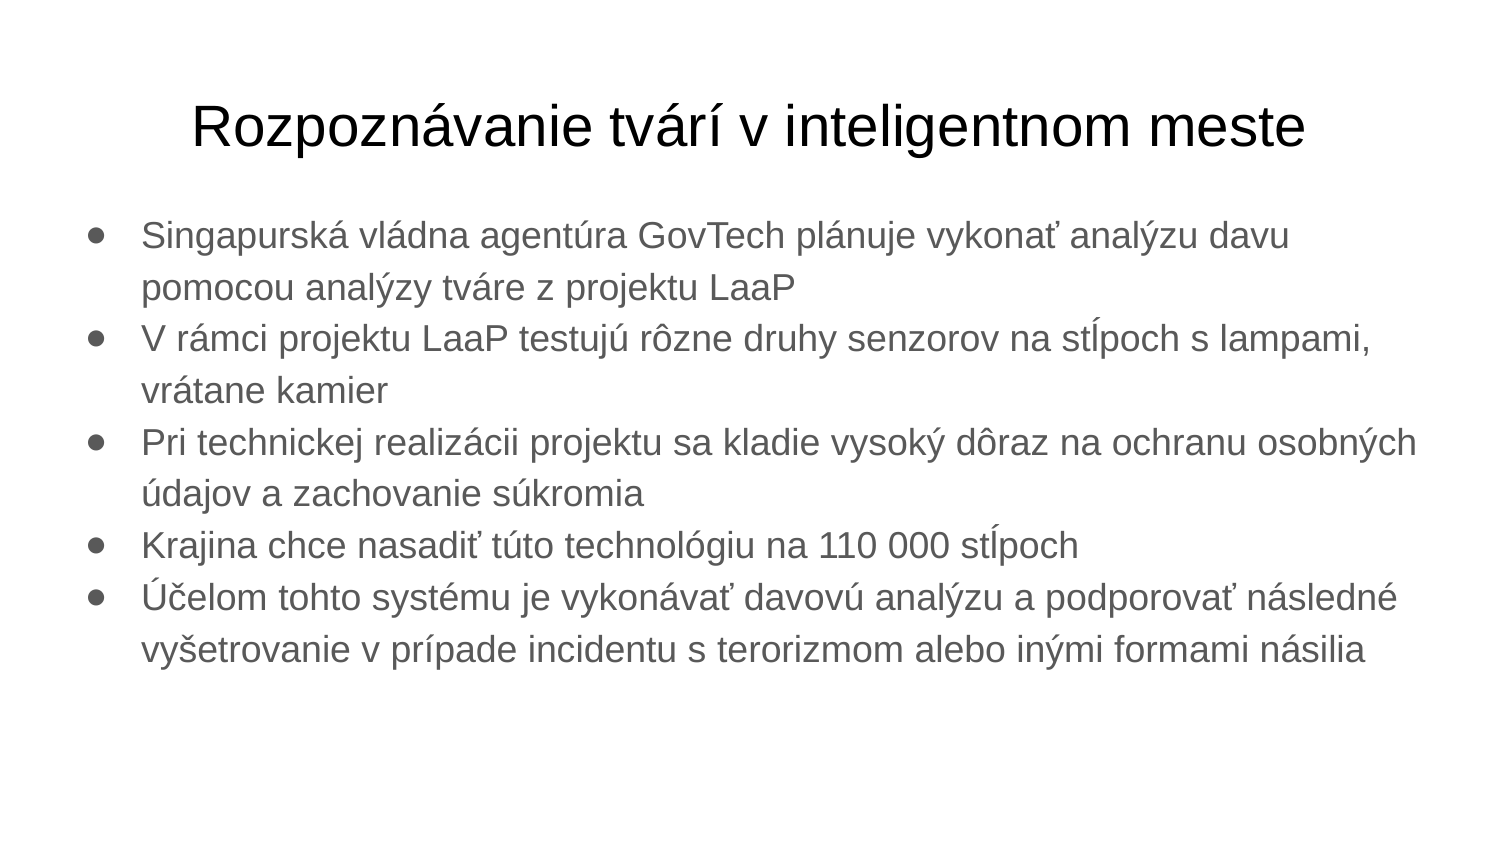

# Rozpoznávanie tvárí v inteligentnom meste
Singapurská vládna agentúra GovTech plánuje vykonať analýzu davu pomocou analýzy tváre z projektu LaaP
V rámci projektu LaaP testujú rôzne druhy senzorov na stĺpoch s lampami, vrátane kamier
Pri technickej realizácii projektu sa kladie vysoký dôraz na ochranu osobných údajov a zachovanie súkromia
Krajina chce nasadiť túto technológiu na 110 000 stĺpoch
Účelom tohto systému je vykonávať davovú analýzu a podporovať následné vyšetrovanie v prípade incidentu s terorizmom alebo inými formami násilia